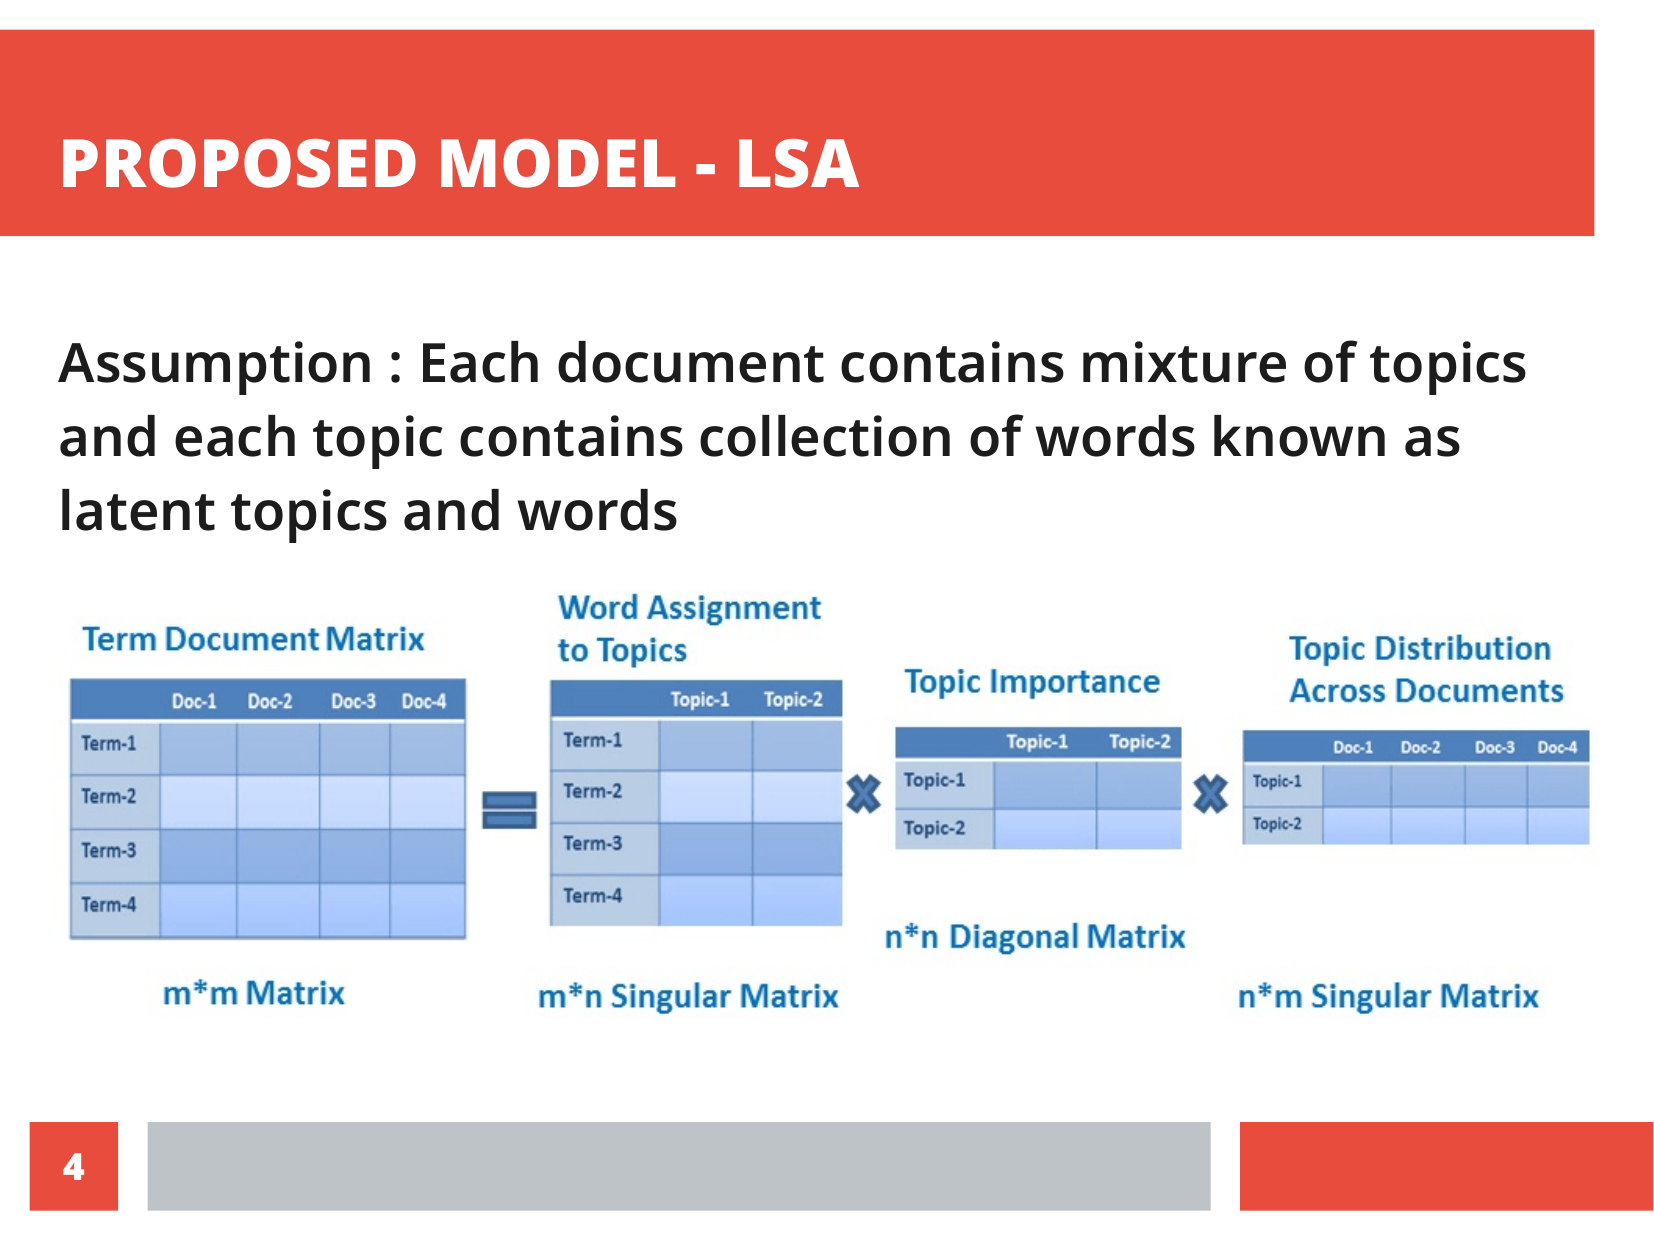

# PROPOSED MODEL - LSA
Assumption : Each document contains mixture of topics and each topic contains collection of words known as latent topics and words
4